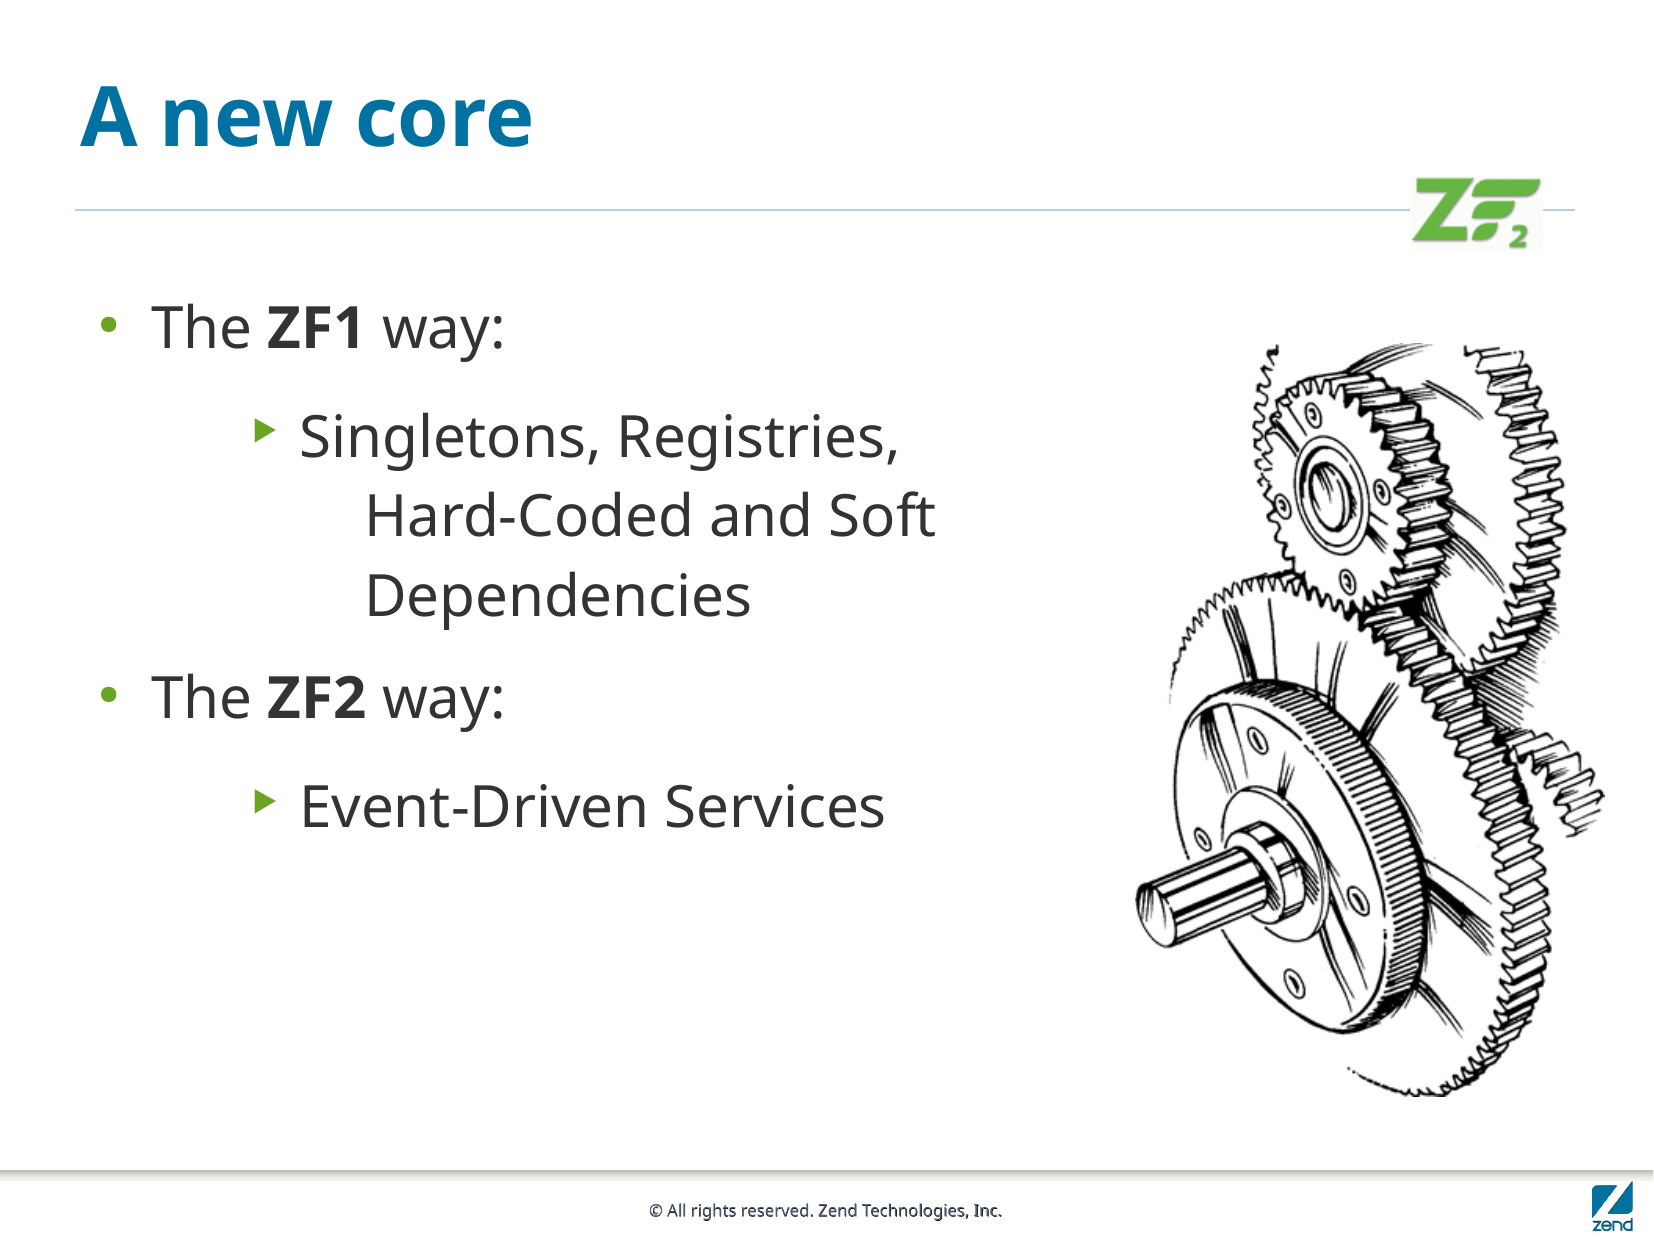

# A new core
The ZF1 way:
Singletons, Registries, Hard-Coded and Soft Dependencies
The ZF2 way:
Event-Driven Services